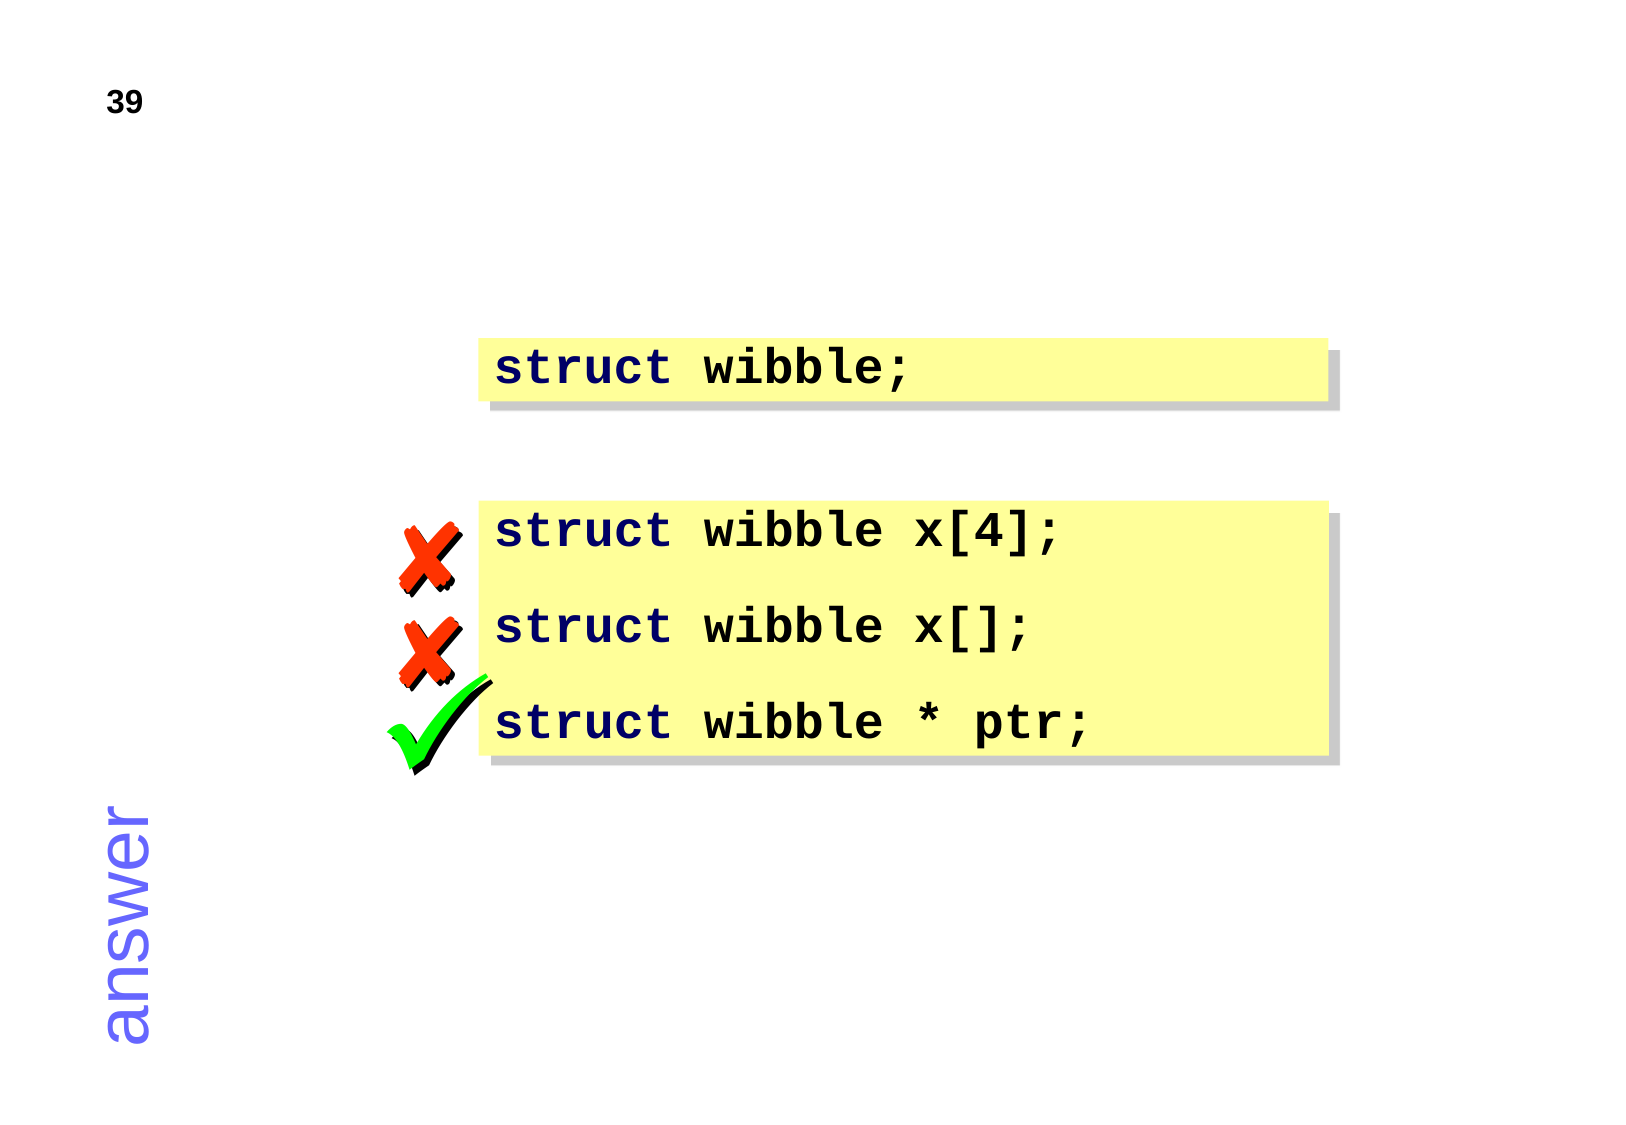

39
struct wibble;

struct wibble x[4];
struct wibble x[];
struct wibble * ptr;
# answer

